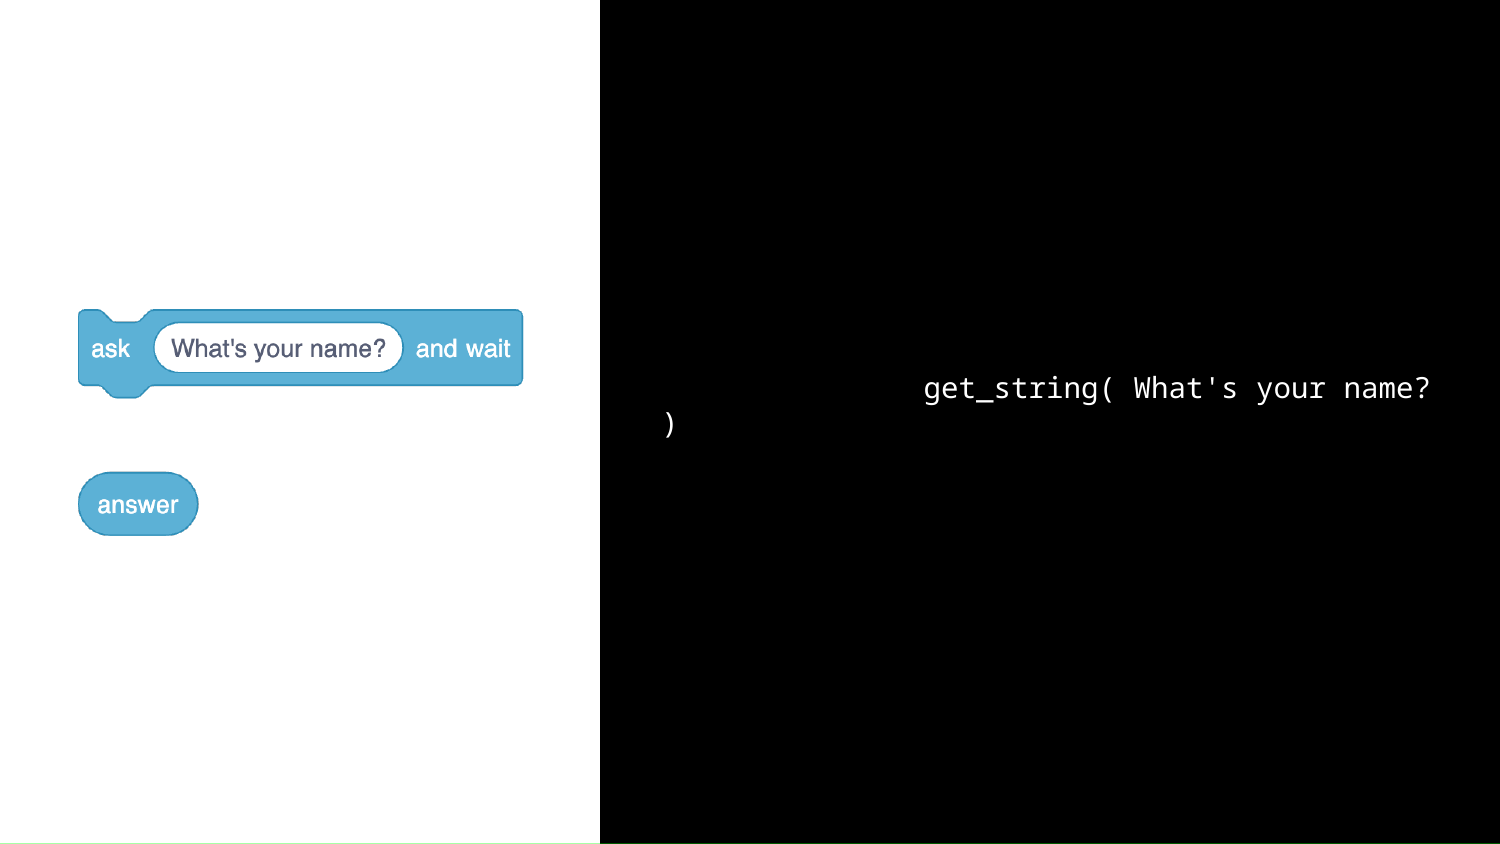

string answer = get_string("What's your name? ");
printf("hello, %s", answer);